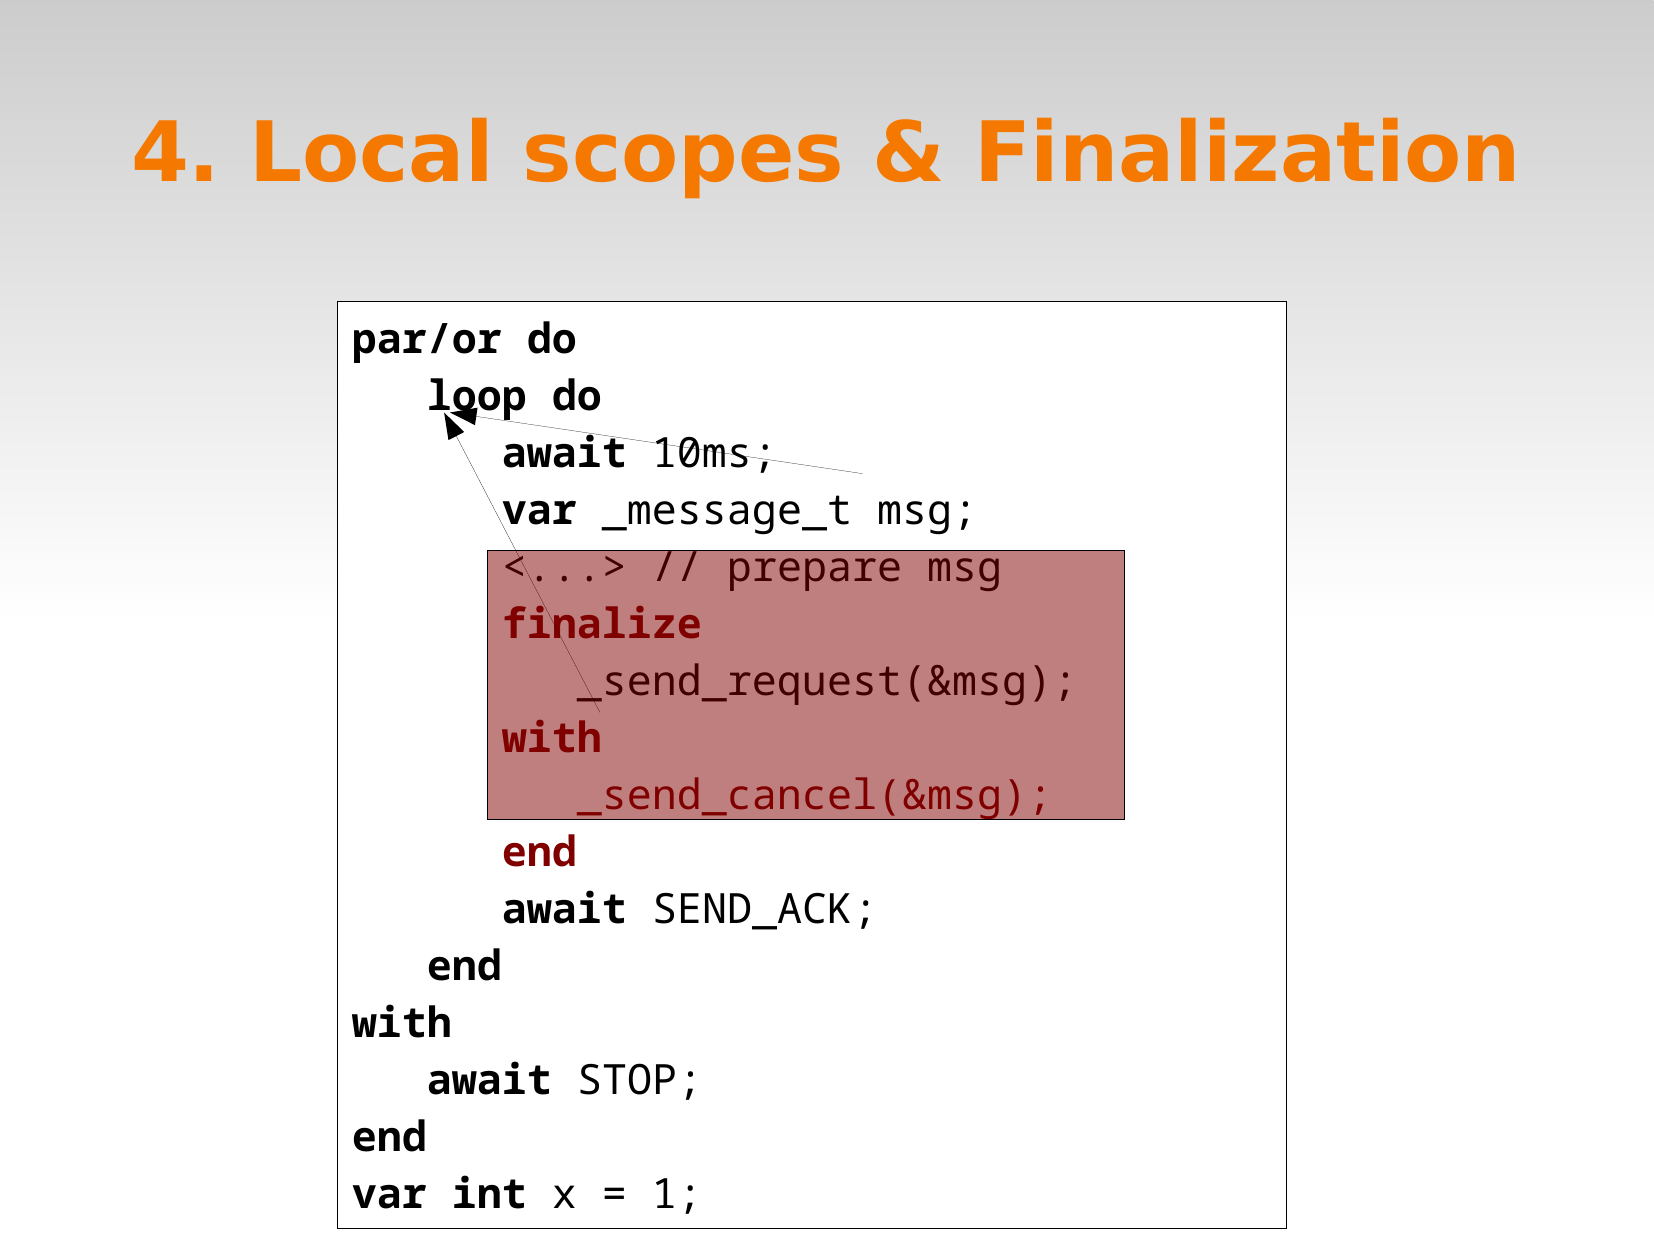

# 4. Local scopes & Finalization
par/or do
 loop do
 await 10ms;
 var _message_t msg;
 <...> // prepare msg
 finalize
 _send_request(&msg);
 with
 _send_cancel(&msg);
 end
 await SEND_ACK;
 end
with
 await STOP;
end
var int x = 1;